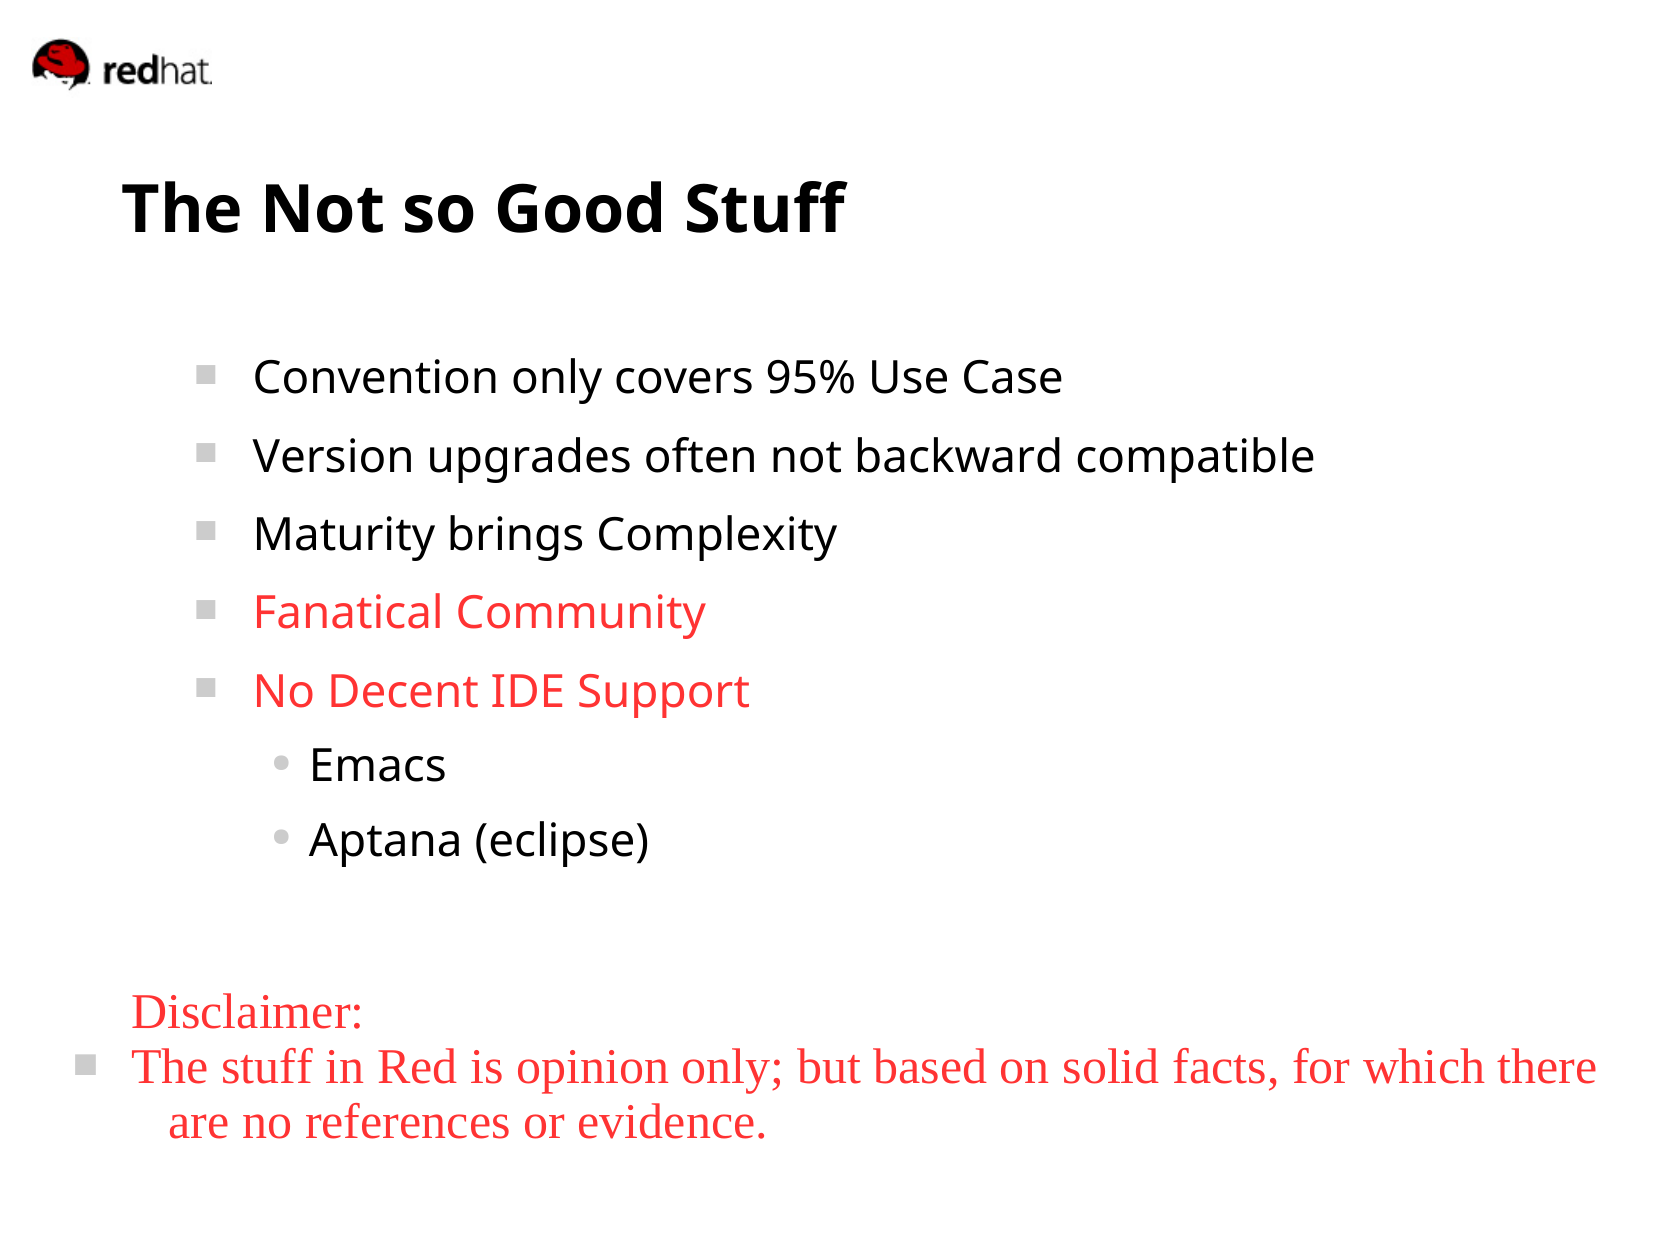

# The Not so Good Stuff
Convention only covers 95% Use Case
Version upgrades often not backward compatible
Maturity brings Complexity
Fanatical Community
No Decent IDE Support
Emacs
Aptana (eclipse)
Disclaimer:
The stuff in Red is opinion only; but based on solid facts, for which there are no references or evidence.